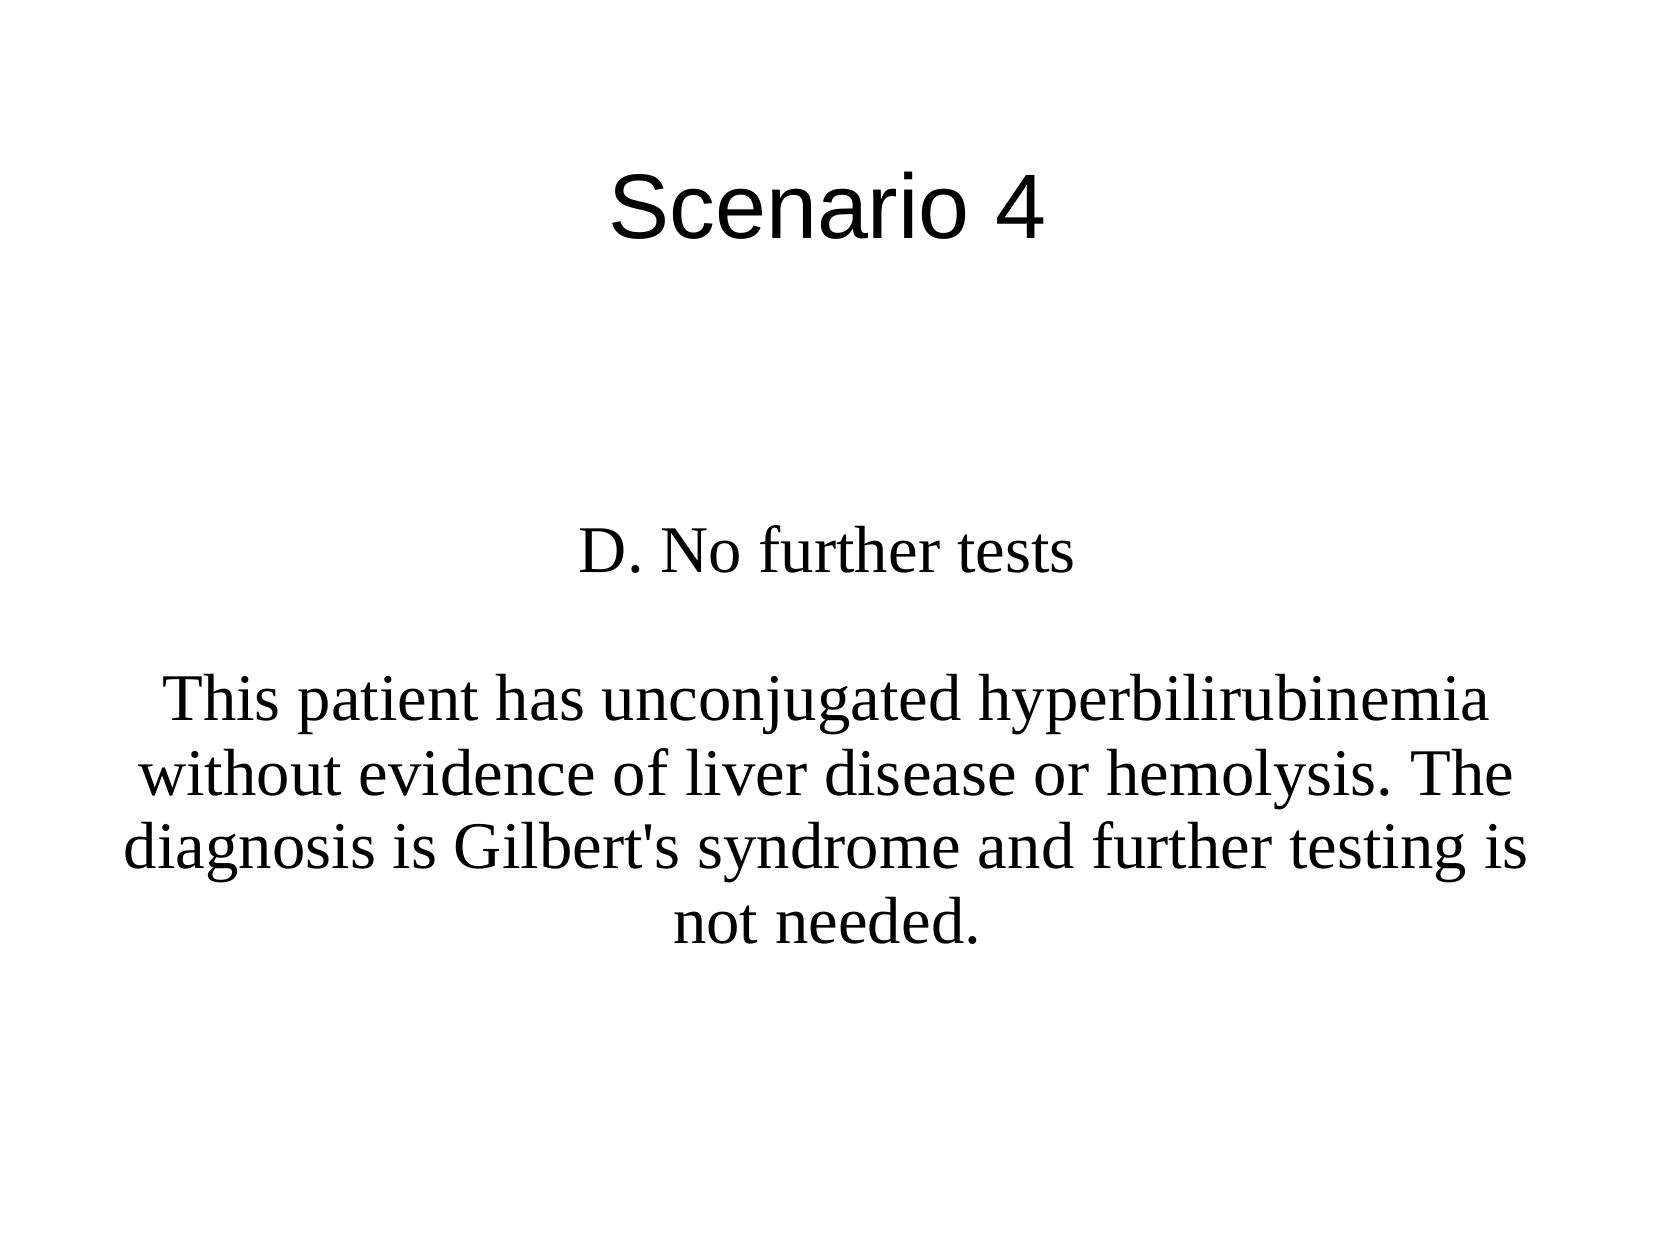

# Scenario 4
D. No further tests
This patient has unconjugated hyperbilirubinemia without evidence of liver disease or hemolysis. The diagnosis is Gilbert's syndrome and further testing is not needed.